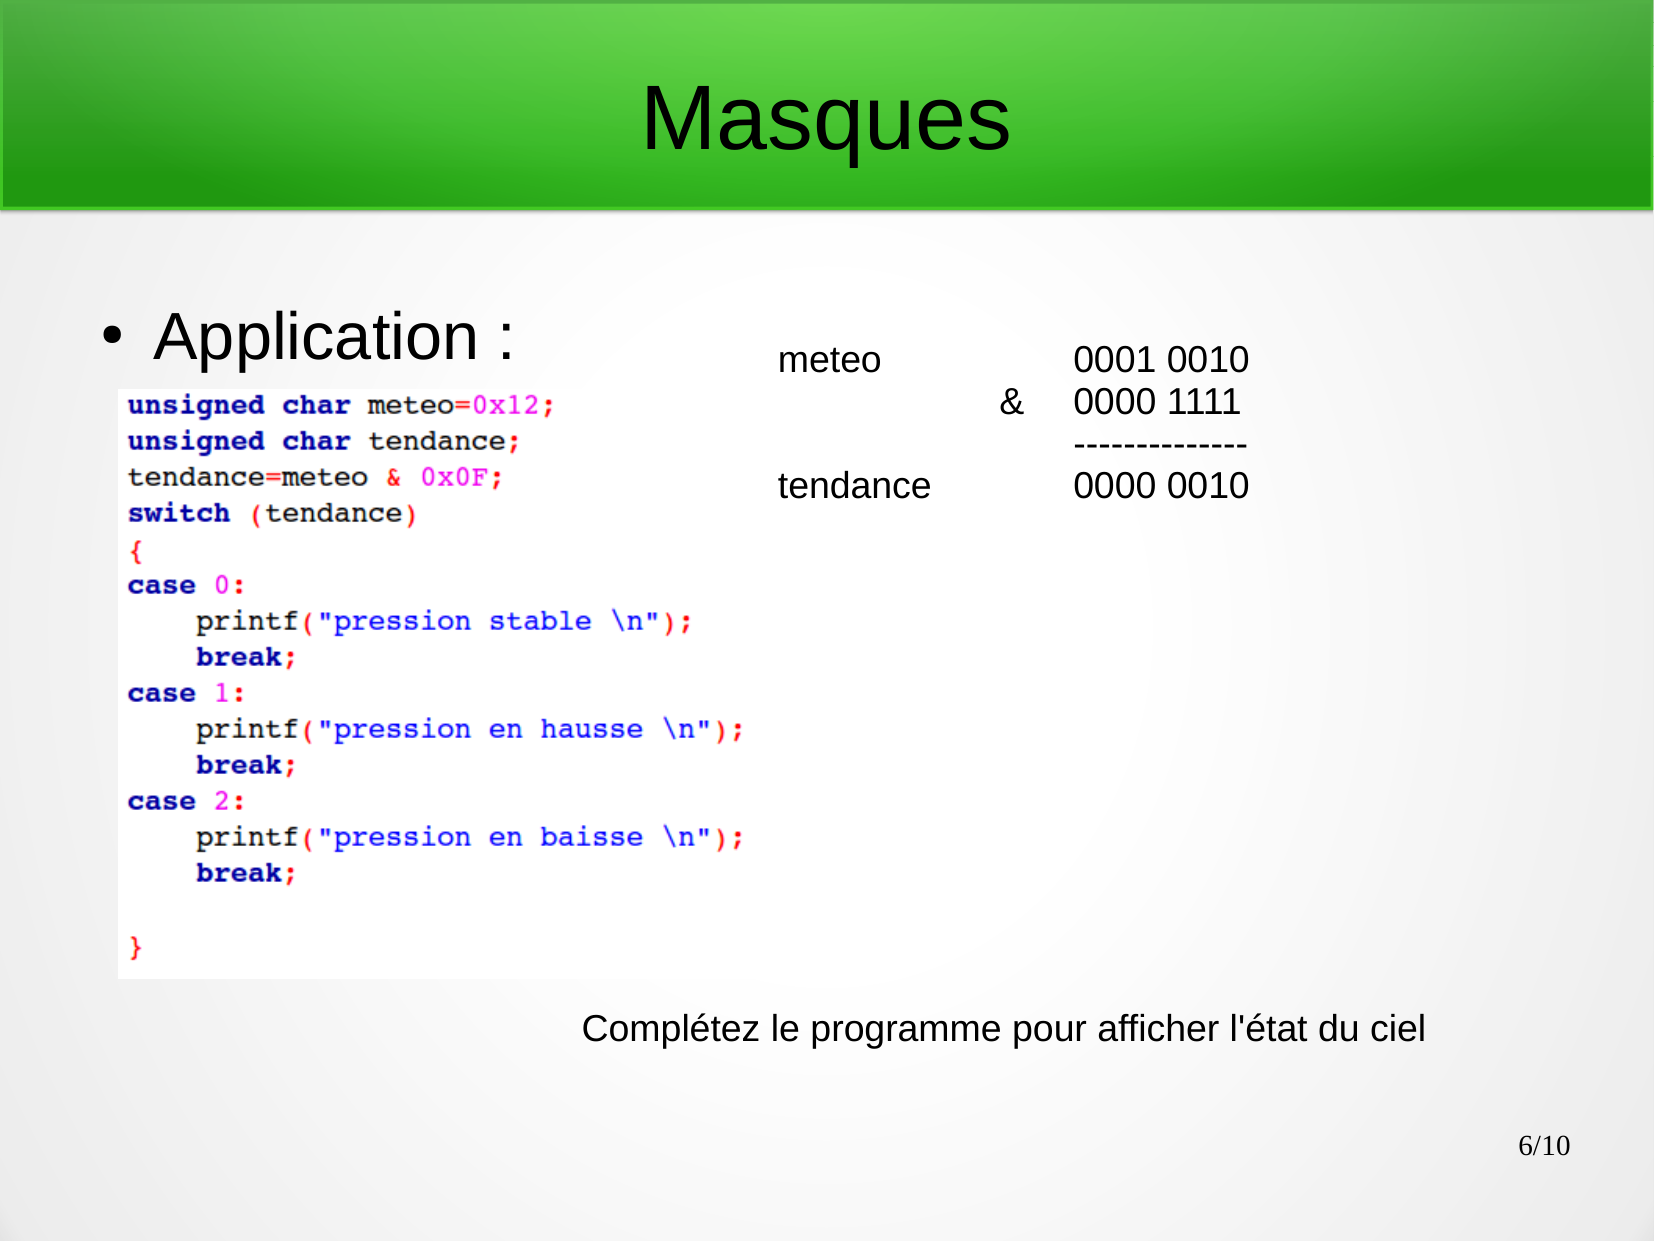

# Masques
Application :
meteo			0001 0010
			&	0000 1111
				--------------
tendance		0000 0010
Complétez le programme pour afficher l'état du ciel
6